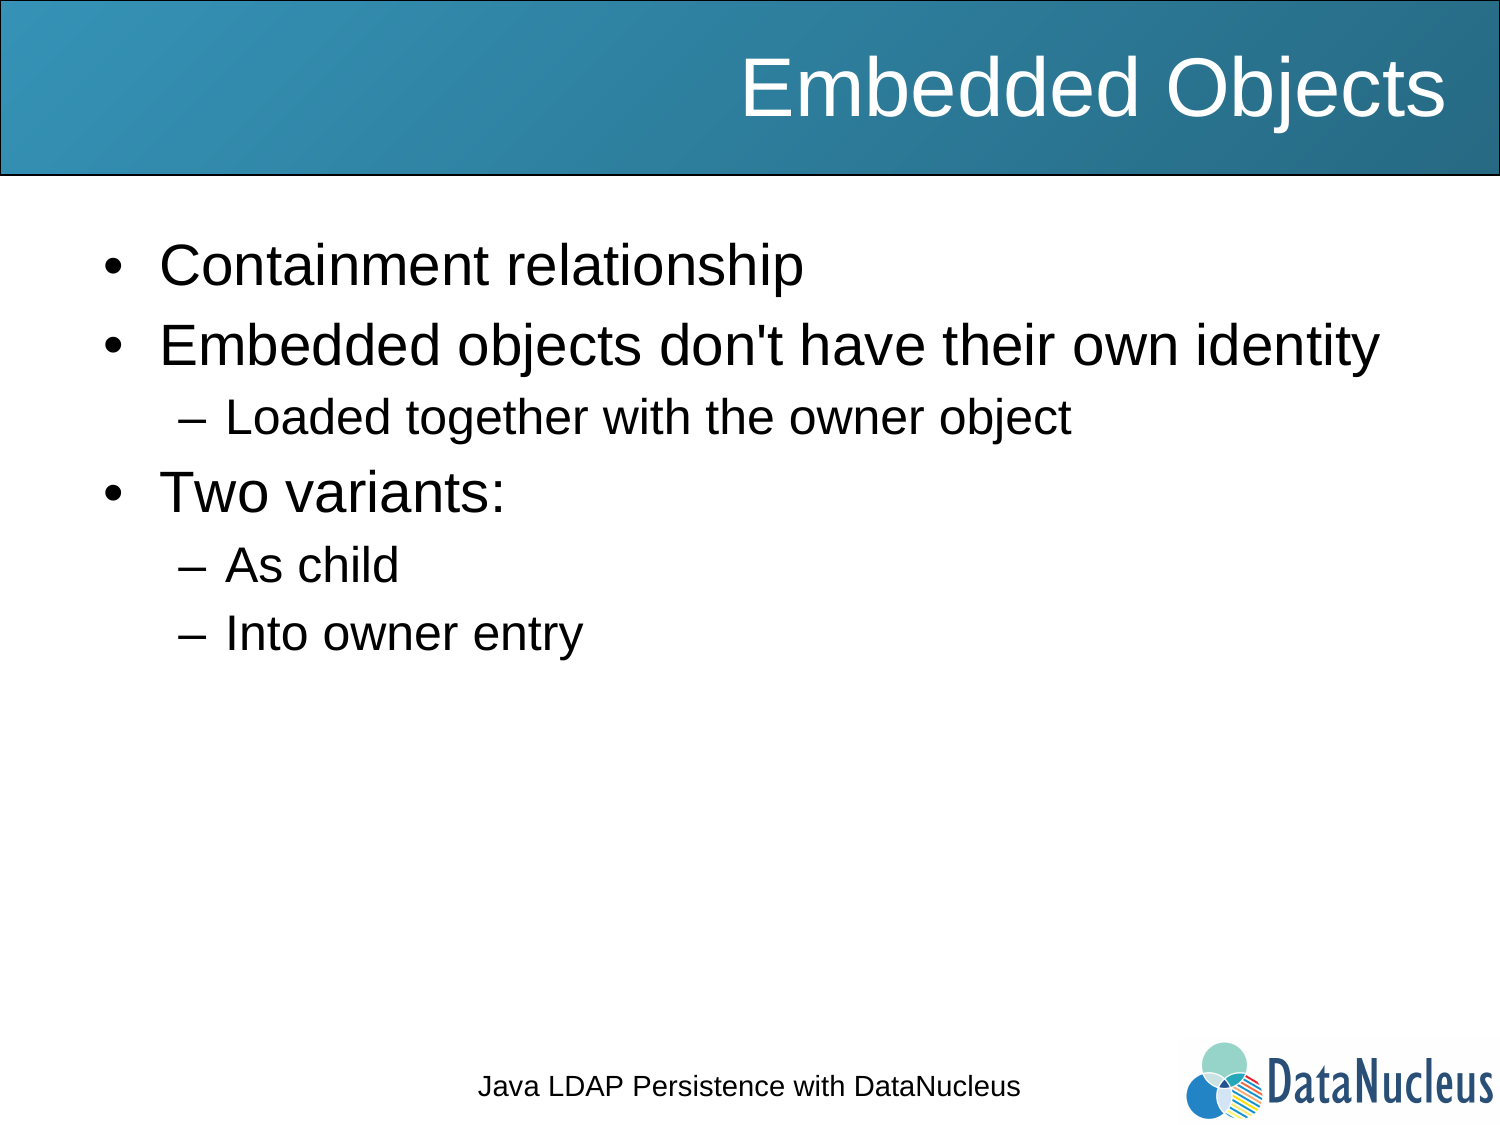

# Embedded Objects
Containment relationship
Embedded objects don't have their own identity
Loaded together with the owner object
Two variants:
As child
Into owner entry